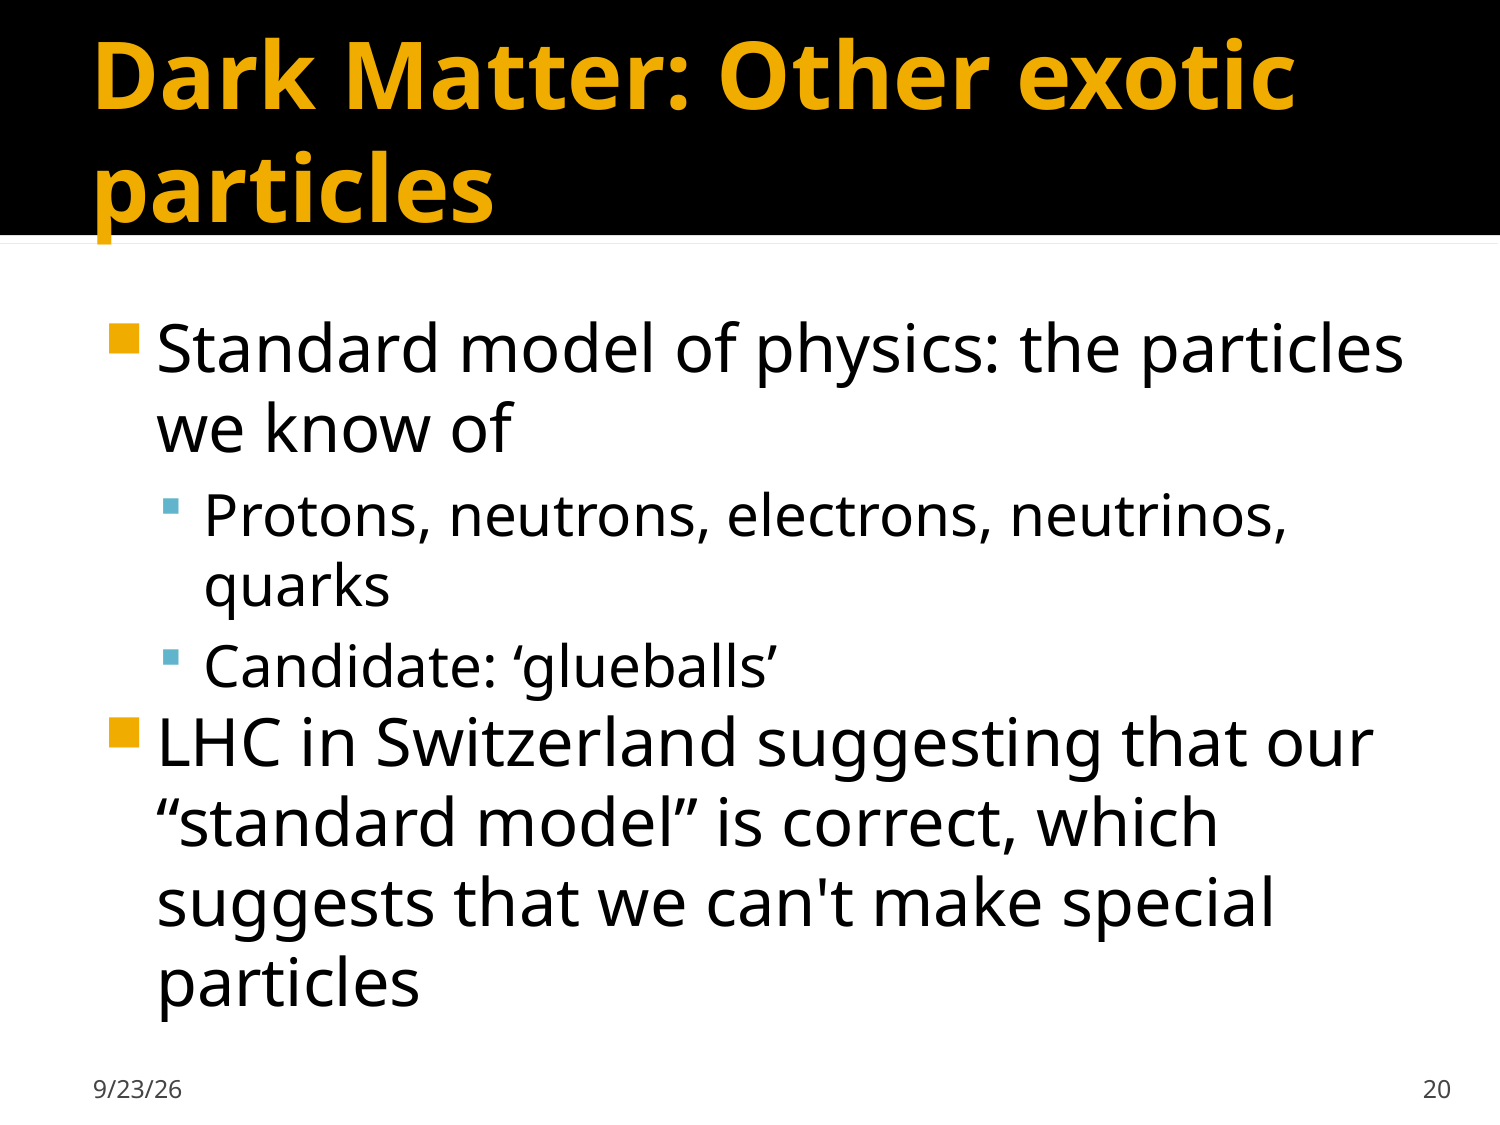

# Dark Matter: Other exotic particles
Standard model of physics: the particles we know of
Protons, neutrons, electrons, neutrinos, quarks
Candidate: ‘glueballs’
LHC in Switzerland suggesting that our “standard model” is correct, which suggests that we can't make special particles